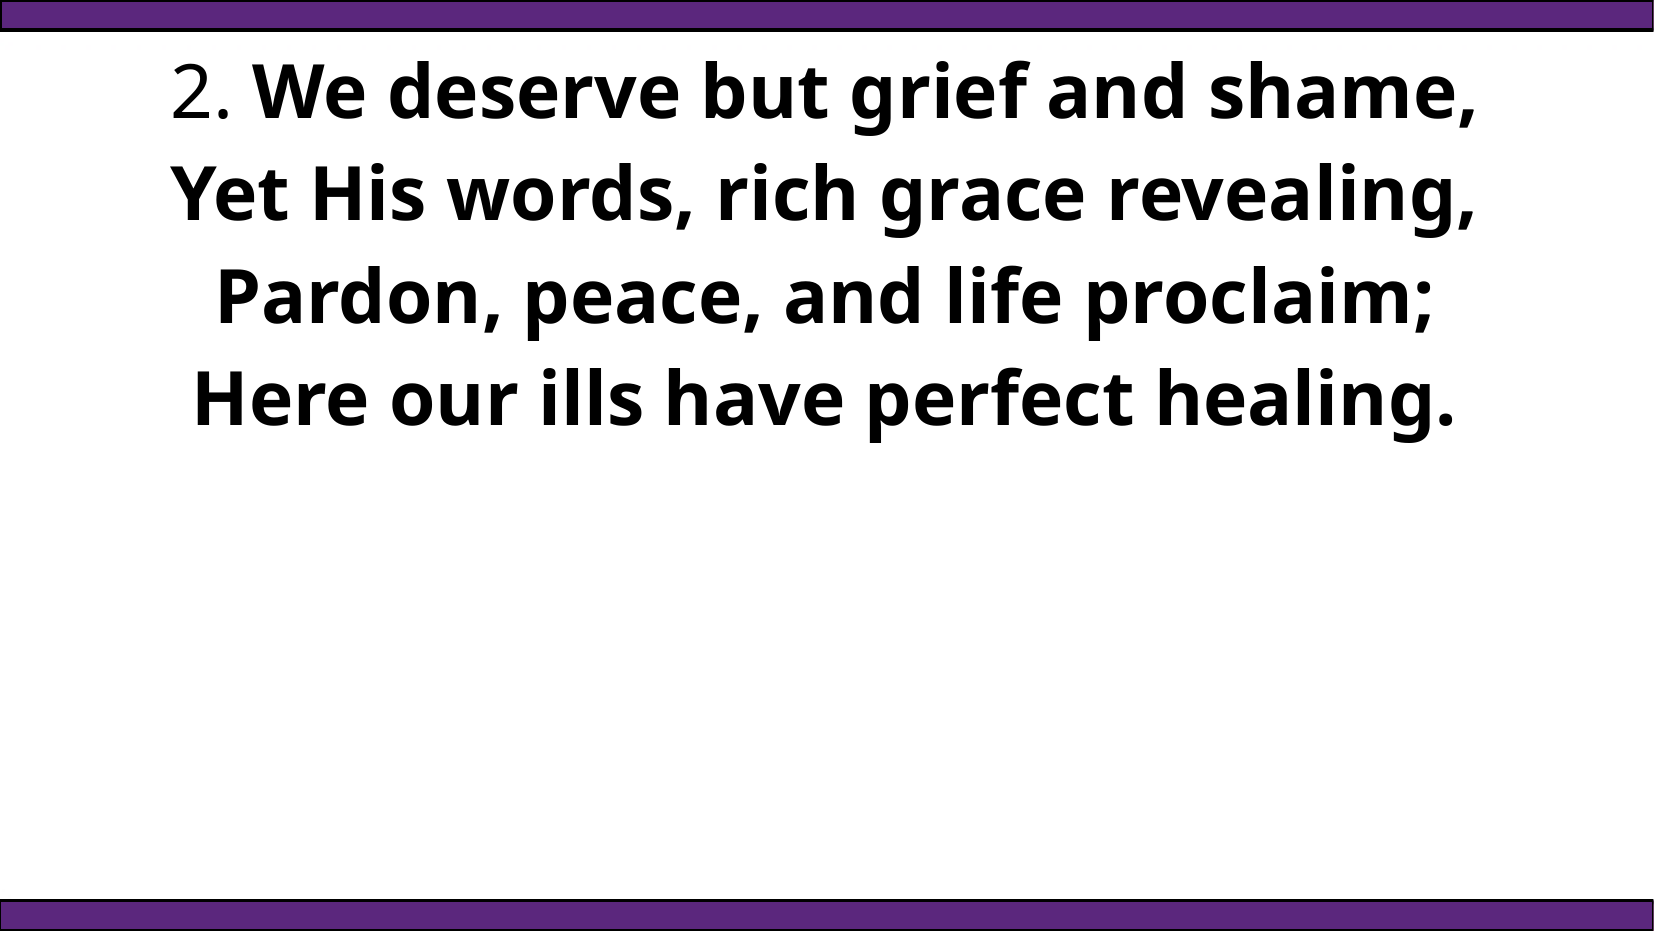

2. We deserve but grief and shame,
Yet His words, rich grace revealing,
Pardon, peace, and life proclaim;
Here our ills have perfect healing.